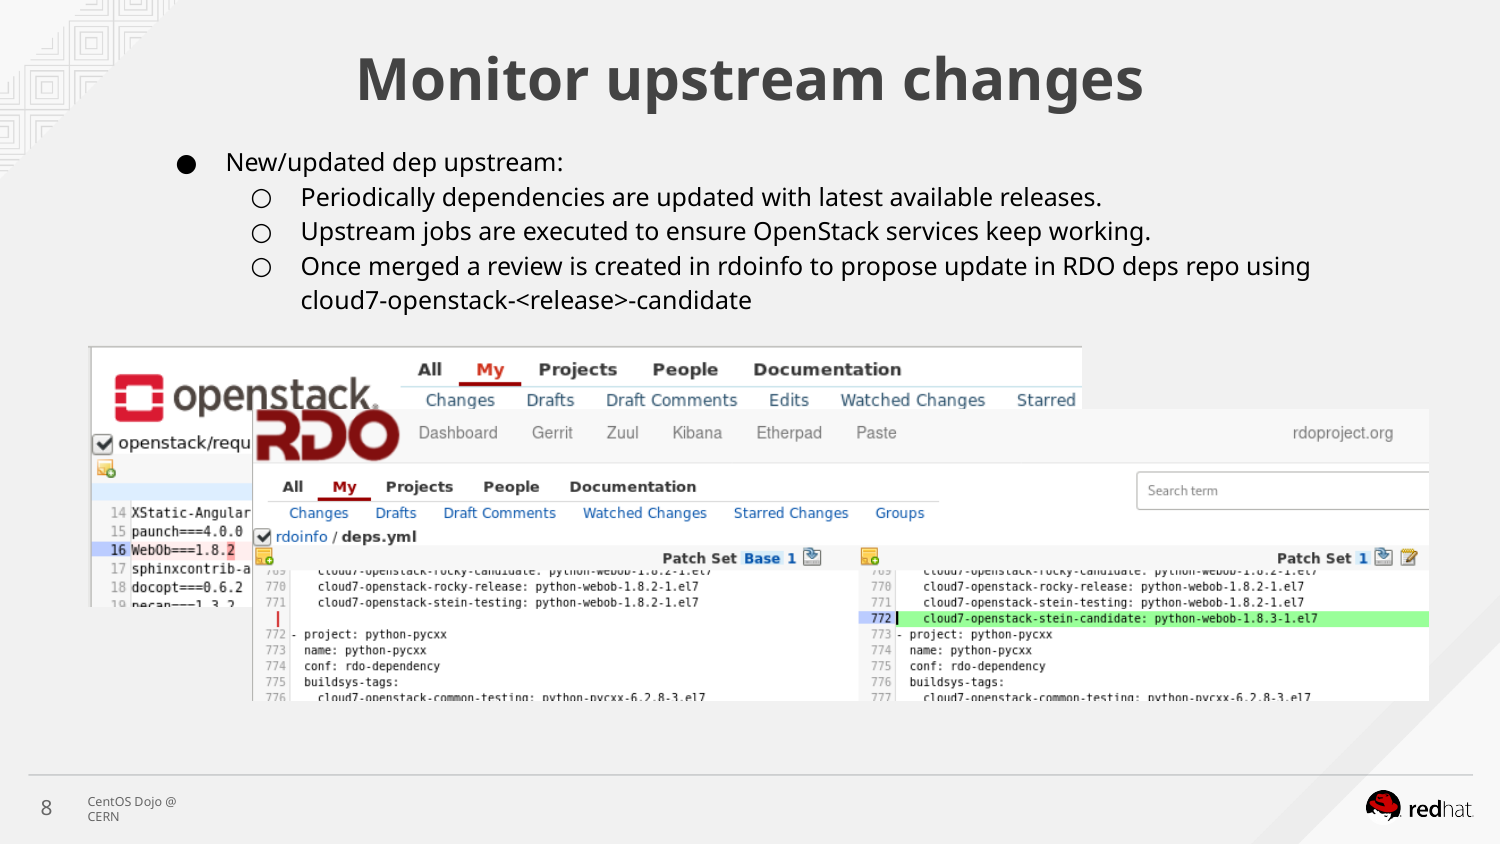

Monitor upstream changes
# New/updated dep upstream:
Periodically dependencies are updated with latest available releases.
Upstream jobs are executed to ensure OpenStack services keep working.
Once merged a review is created in rdoinfo to propose update in RDO deps repo using cloud7-openstack-<release>-candidate